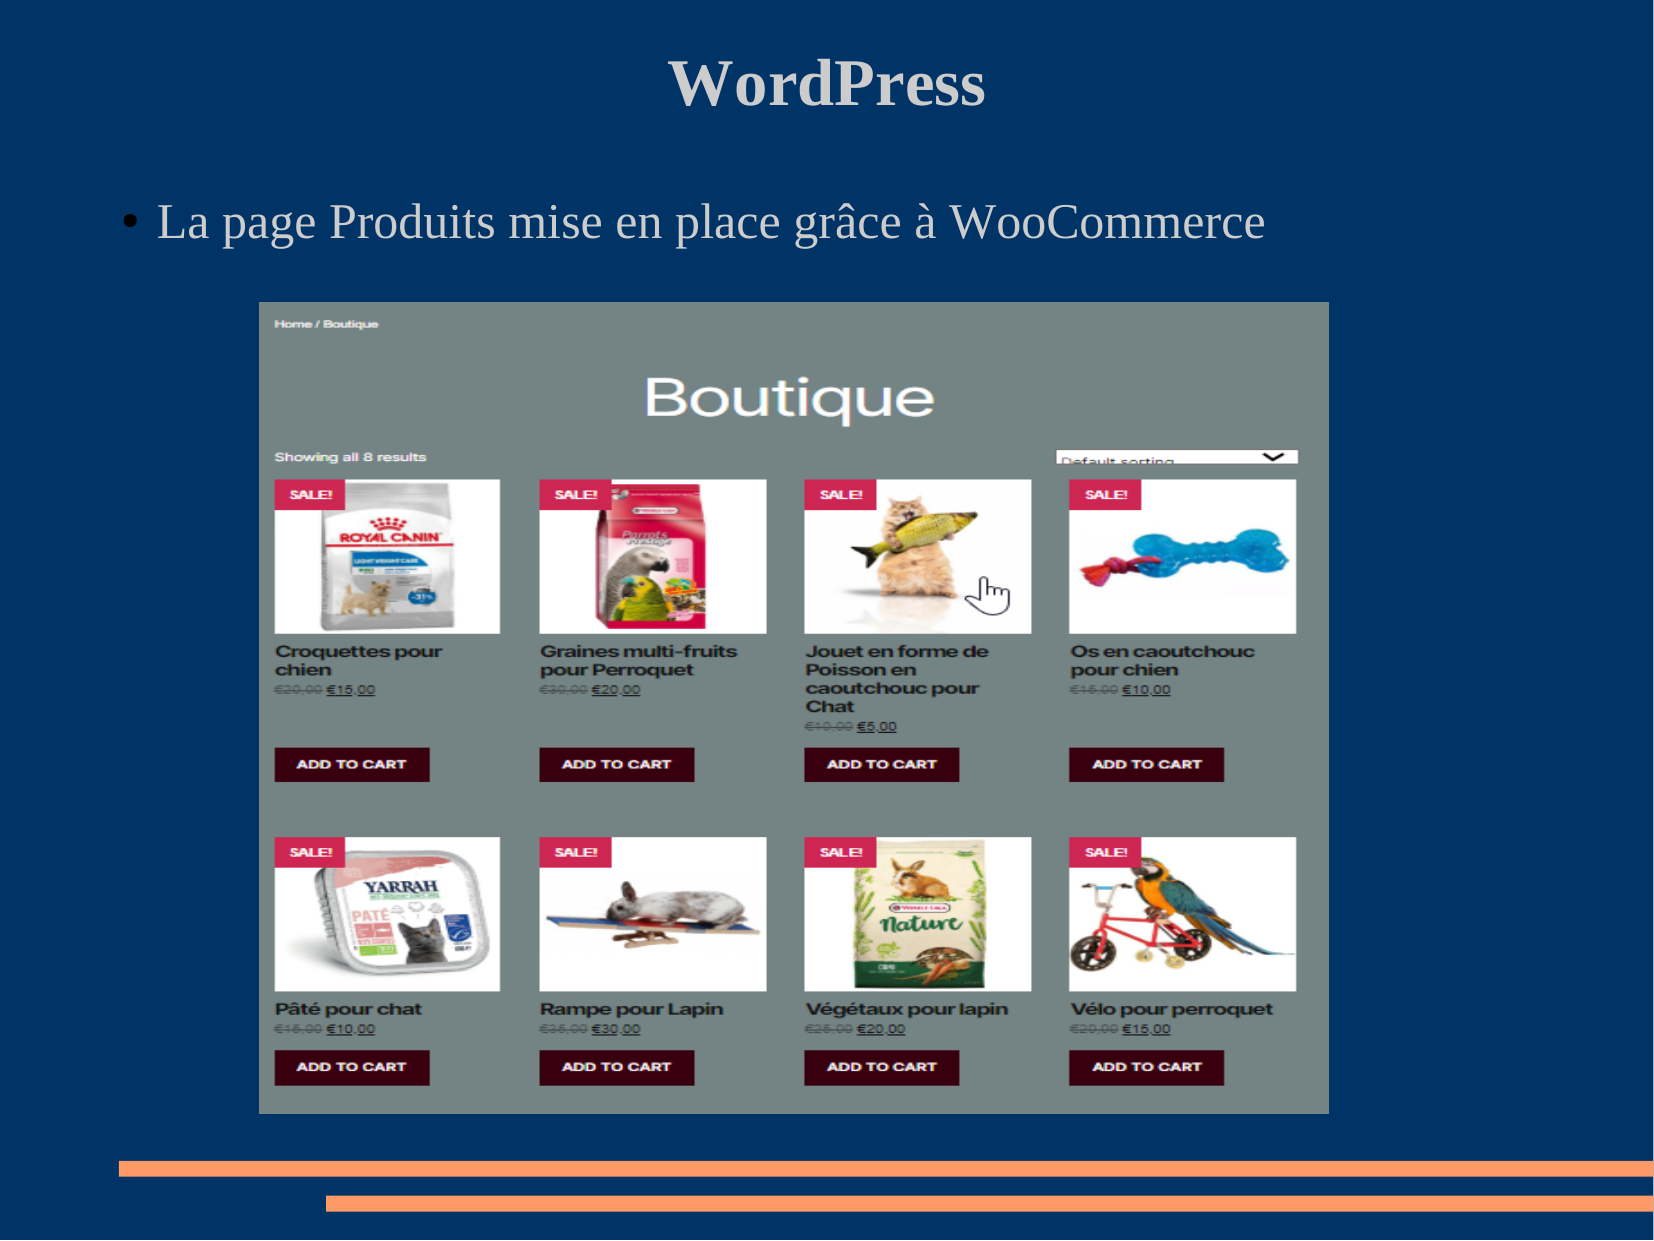

# WordPress
La page Produits mise en place grâce à WooCommerce